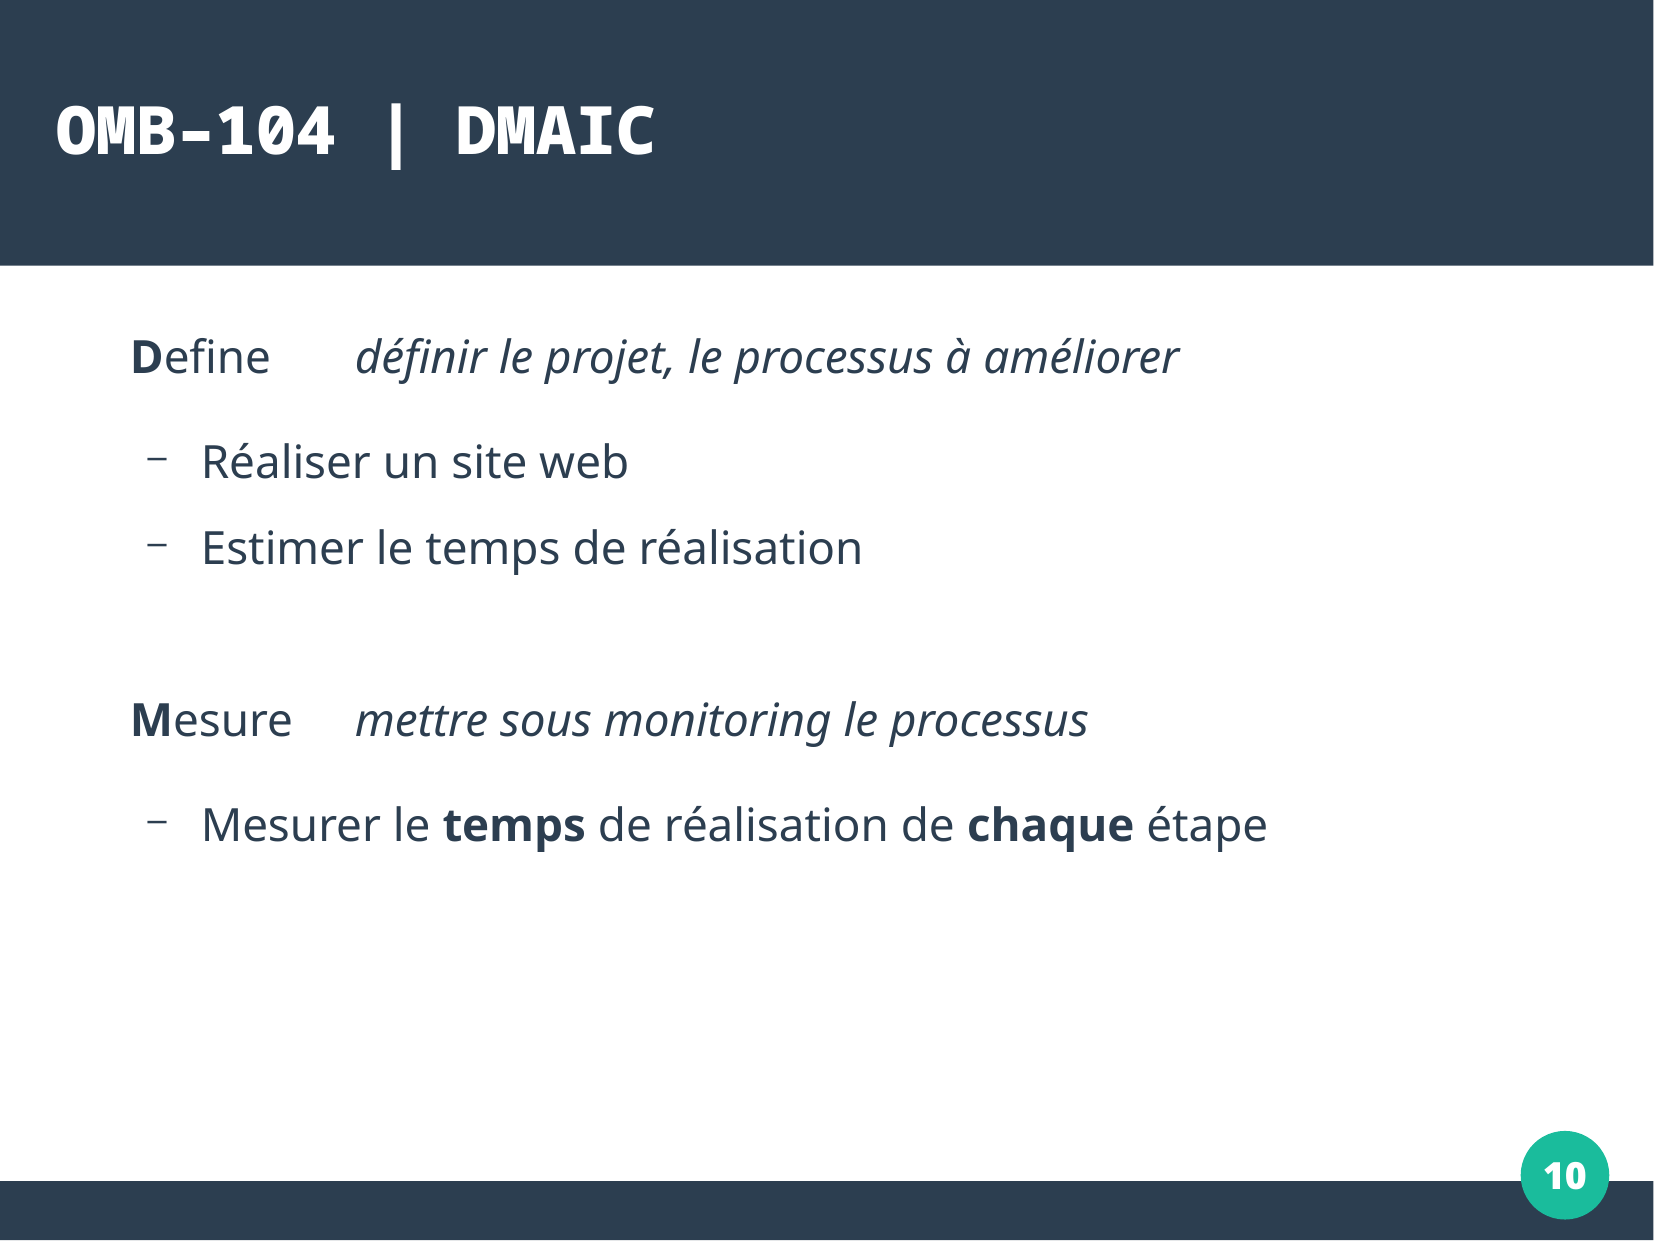

OMB–104 | DMAIC
# Define		définir le projet, le processus à améliorer
Réaliser un site web
Estimer le temps de réalisation
Mesure 	mettre sous monitoring le processus
Mesurer le temps de réalisation de chaque étape
10